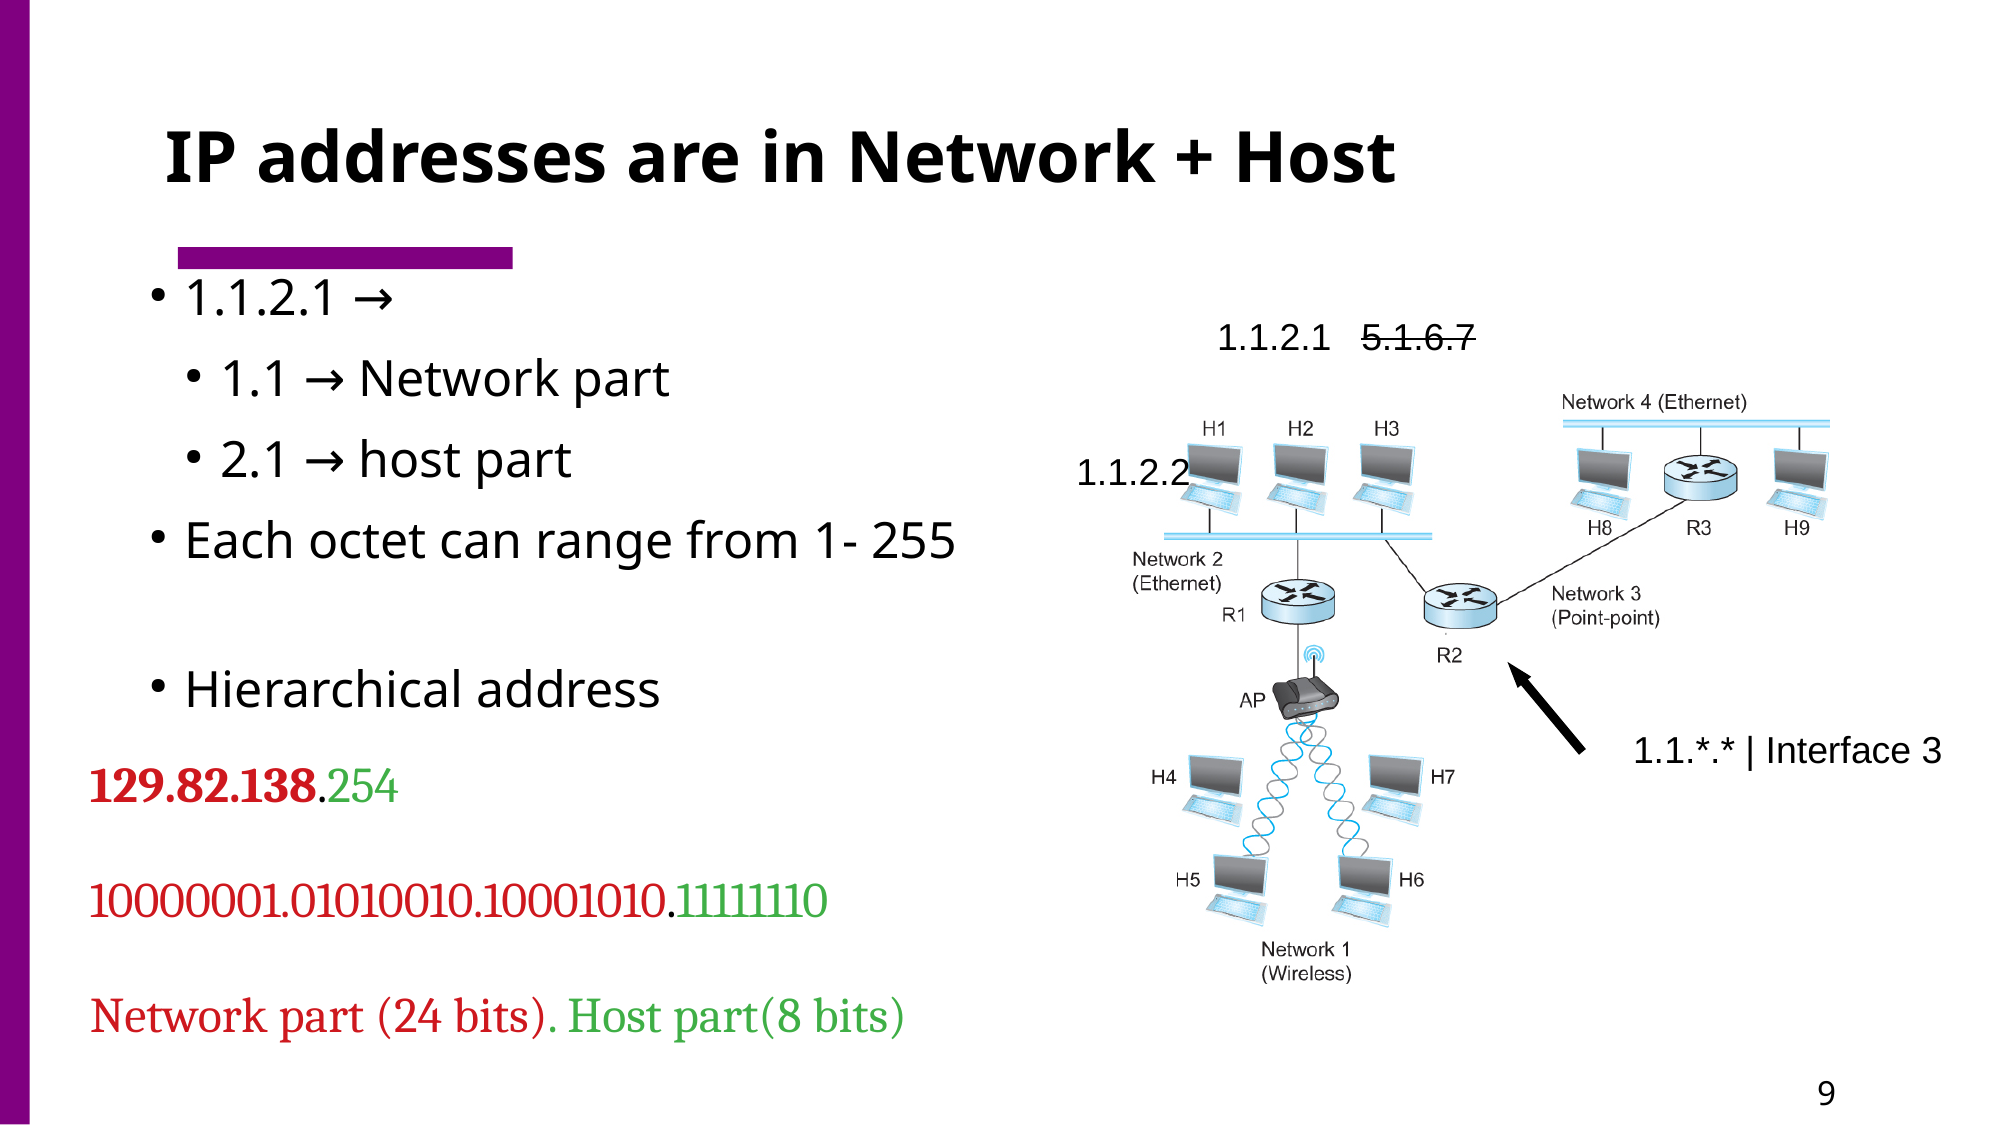

IP addresses are in Network + Host
1.1.2.1 →
1.1 → Network part
2.1 → host part
Each octet can range from 1- 255
Hierarchical address
1.1.2.1
5.1.6.7
1.1.2.2
1.1.*.* | Interface 3
129.82.138.254
10000001.01010010.10001010.11111110
Network part (24 bits). Host part(8 bits)